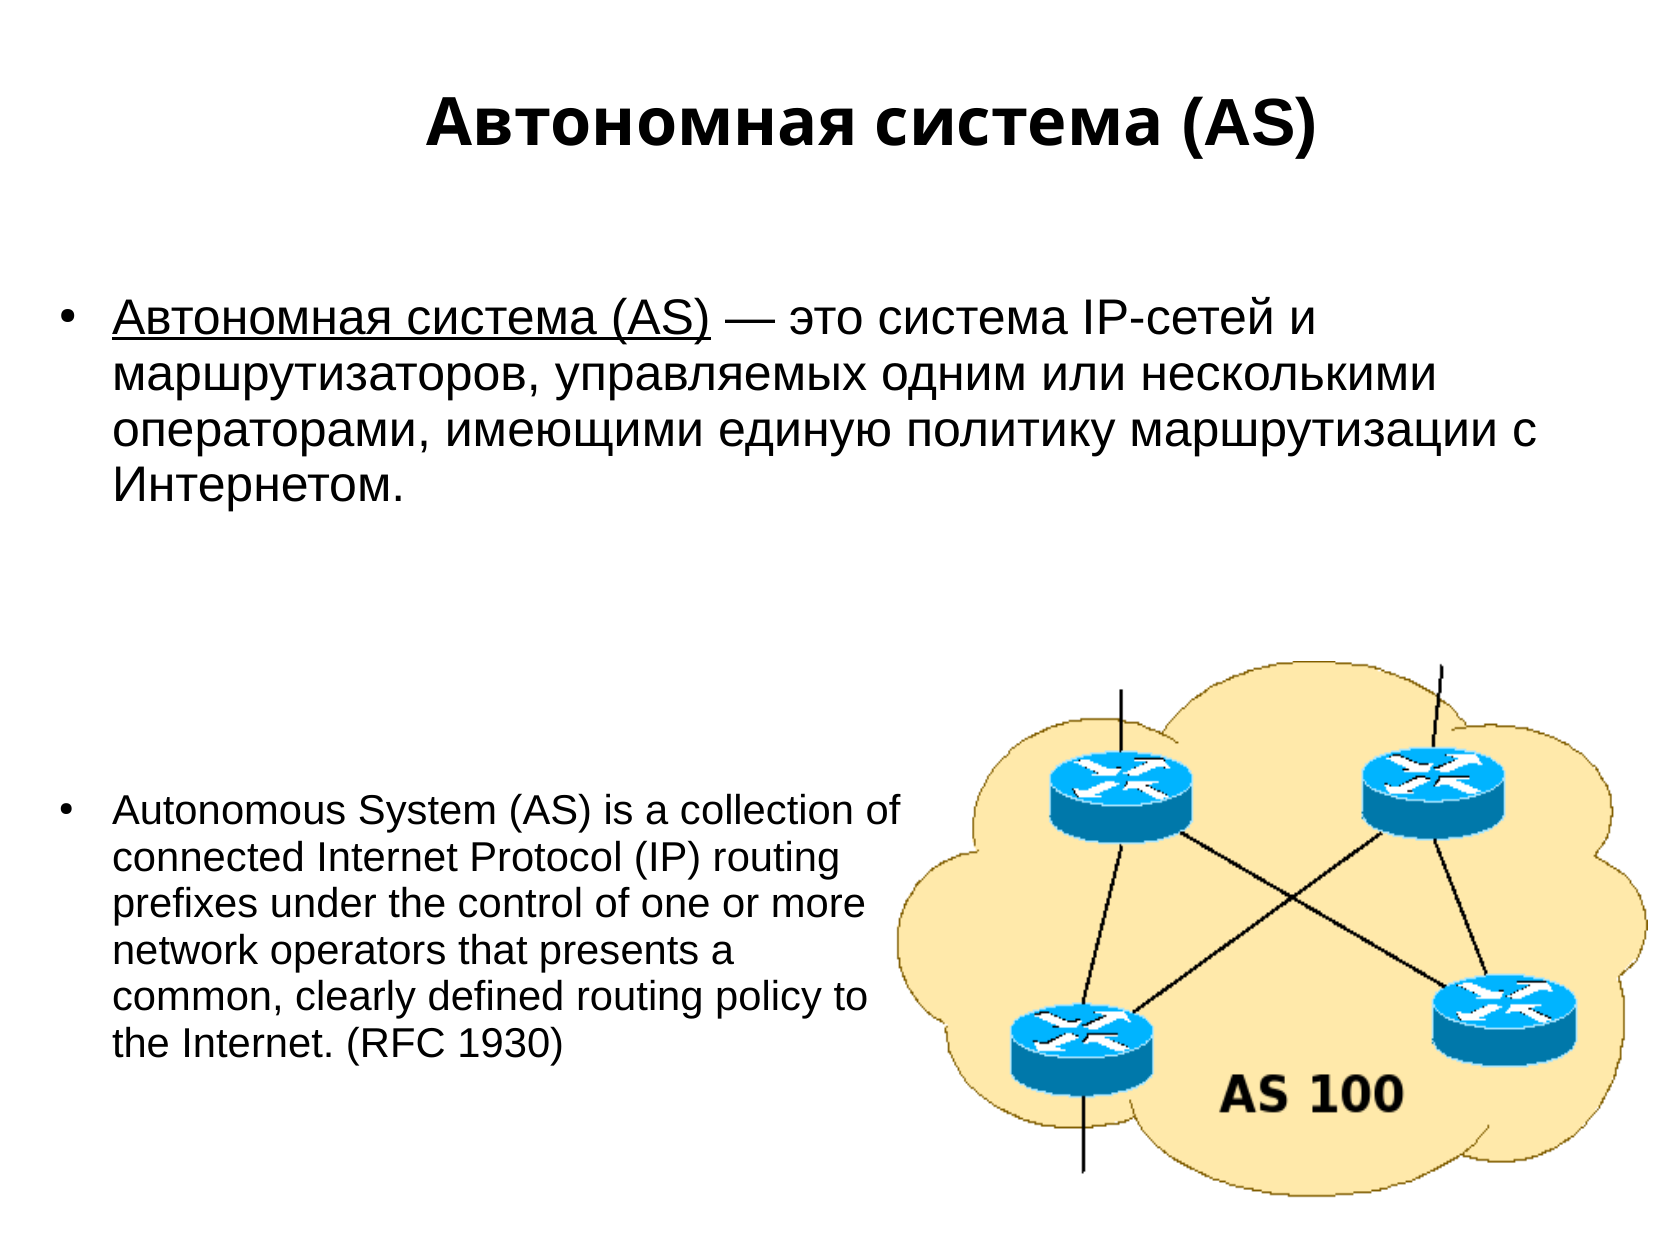

Автономная система (AS)
# Автономная система (AS) — это система IP-сетей и маршрутизаторов, управляемых одним или несколькими операторами, имеющими единую политику маршрутизации с Интернетом.
Autonomous System (AS) is a collection of connected Internet Protocol (IP) routing prefixes under the control of one or more network operators that presents a common, clearly defined routing policy to the Internet. (RFC 1930)